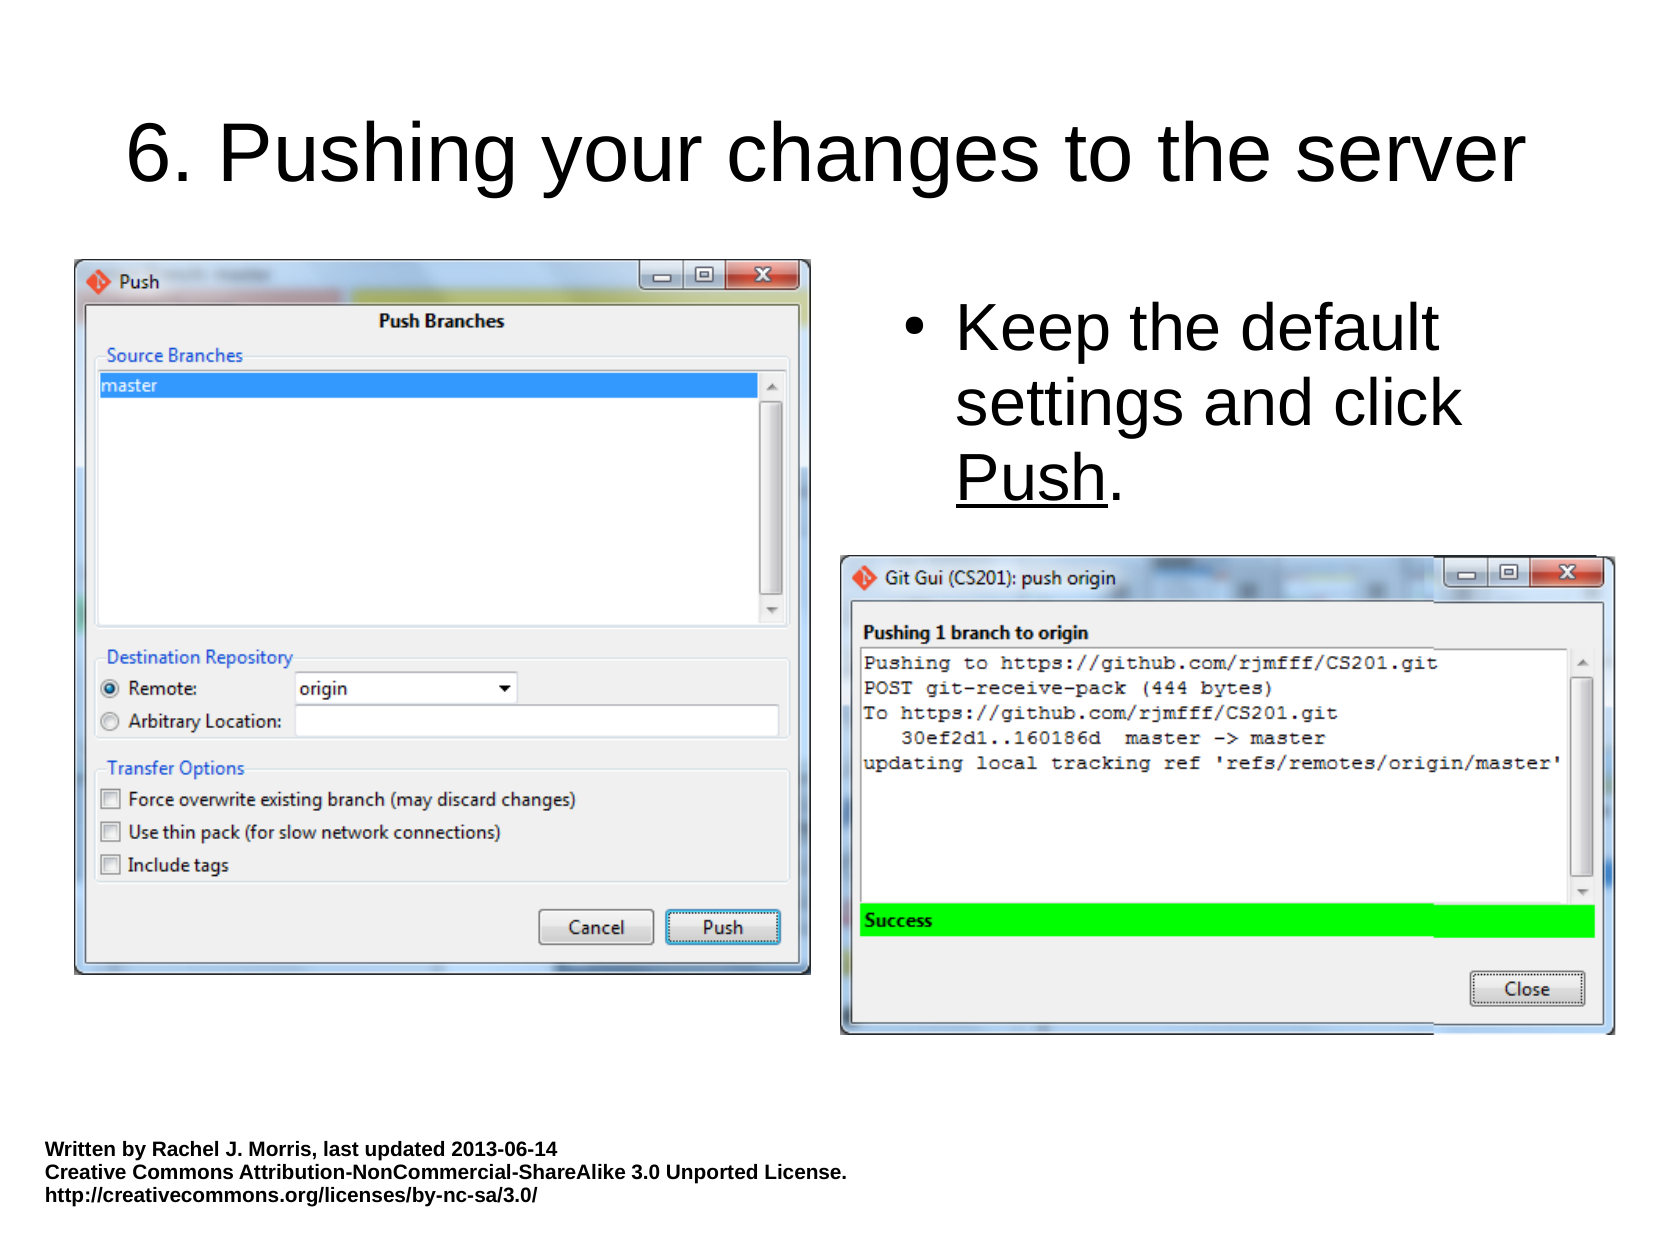

# 6. Pushing your changes to the server
Keep the default settings and click Push.